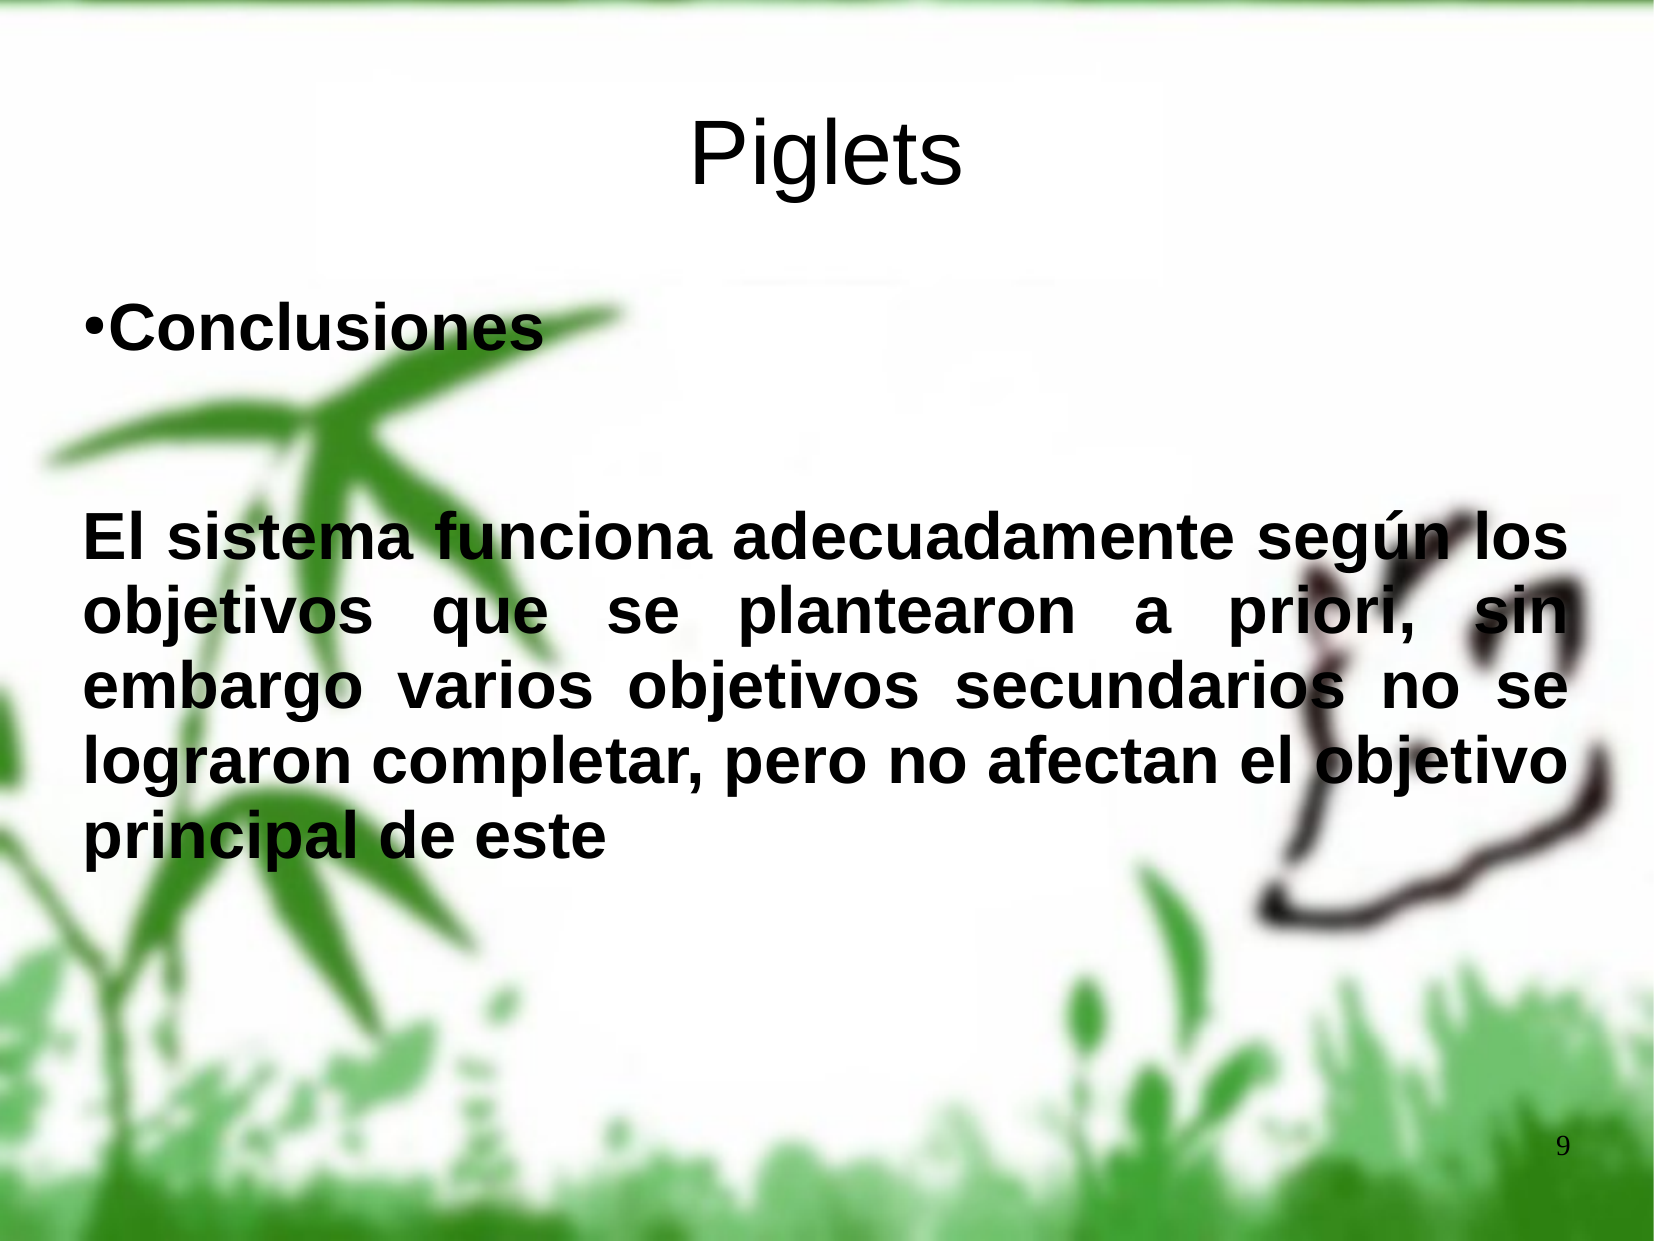

# Piglets
Conclusiones
El sistema funciona adecuadamente según los objetivos que se plantearon a priori, sin embargo varios objetivos secundarios no se lograron completar, pero no afectan el objetivo principal de este
9